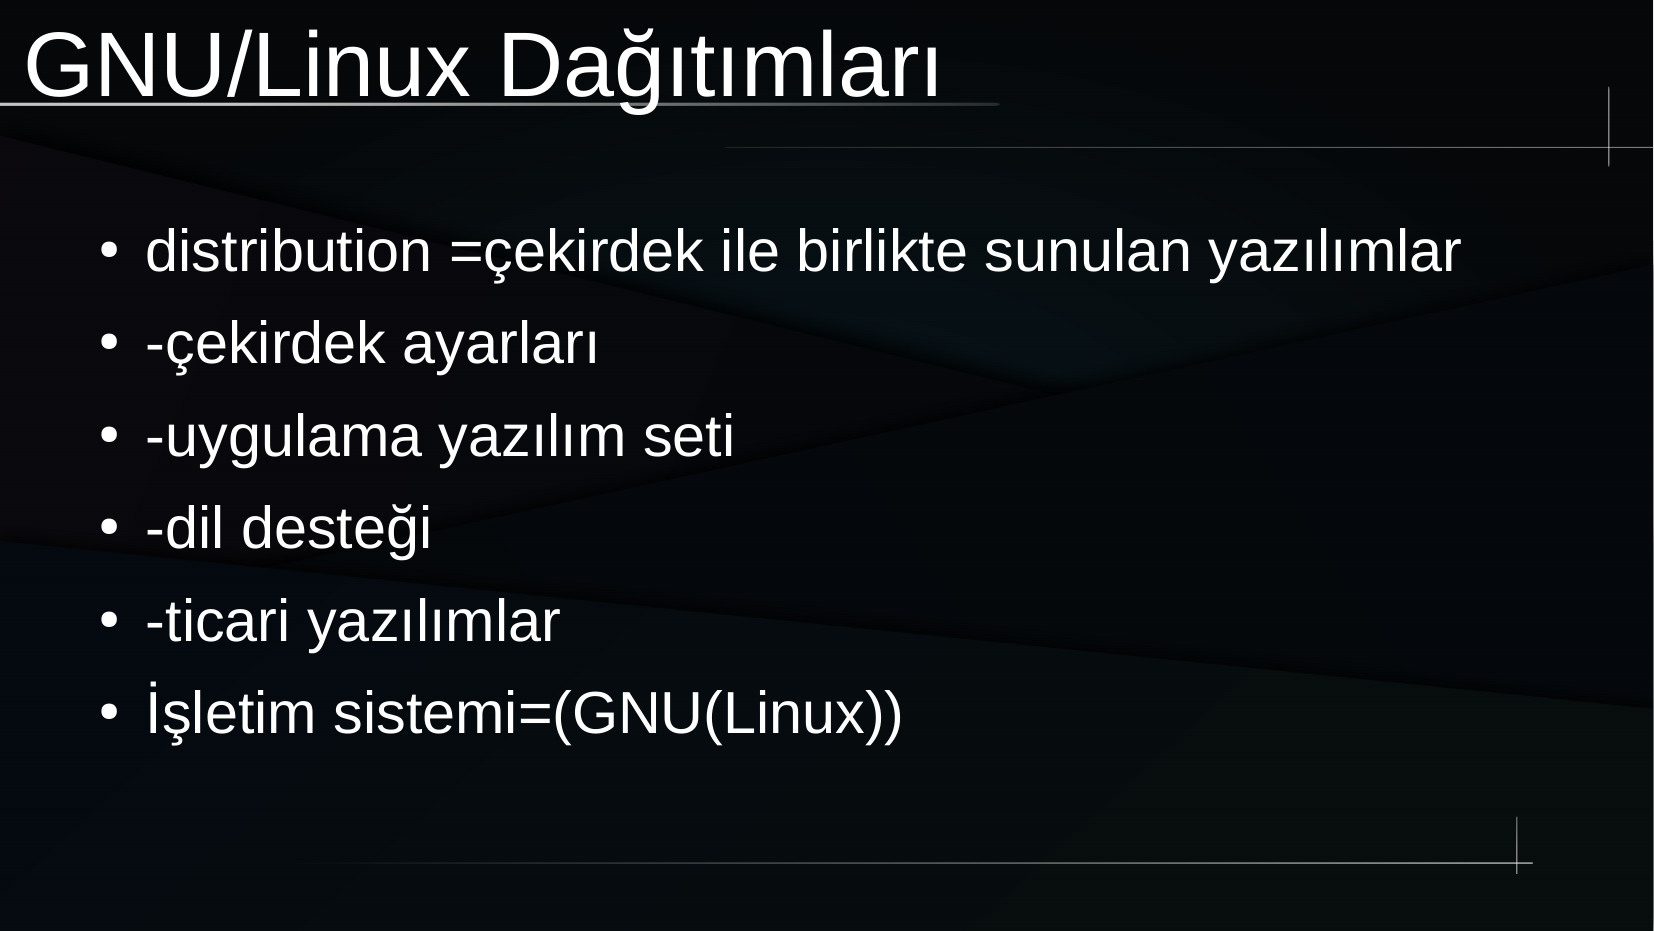

# GNU/Linux Dağıtımları
distribution =çekirdek ile birlikte sunulan yazılımlar
-çekirdek ayarları
-uygulama yazılım seti
-dil desteği
-ticari yazılımlar
İşletim sistemi=(GNU(Linux))